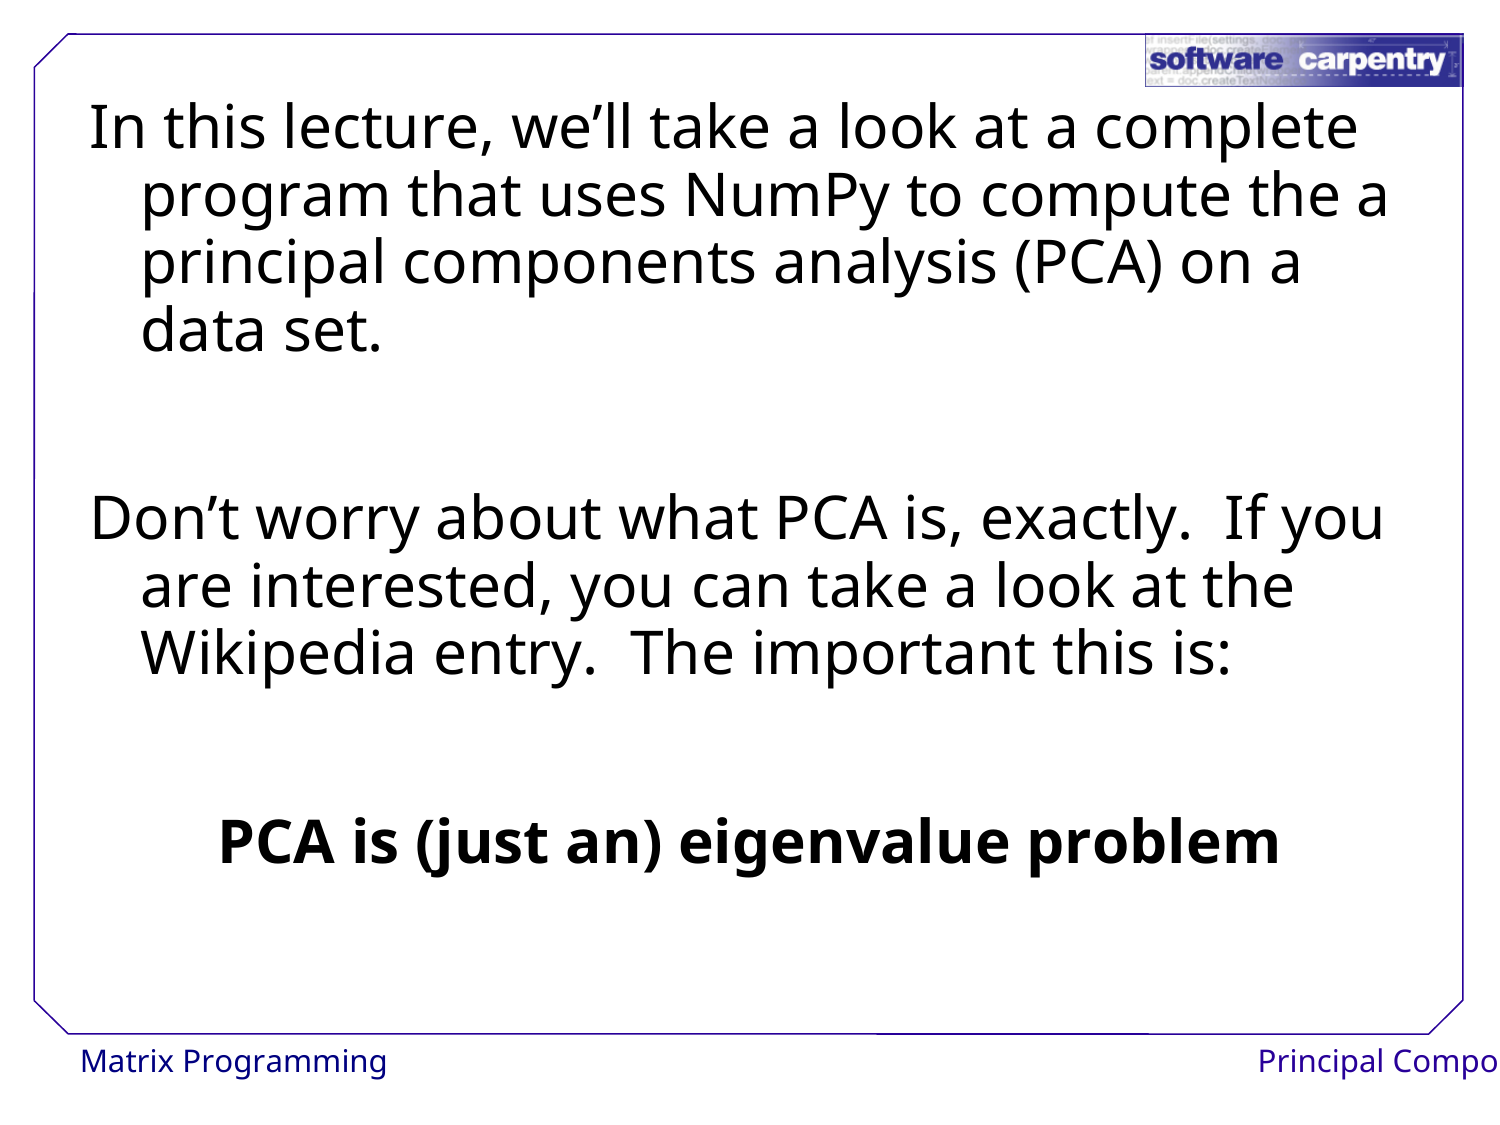

# In this lecture, we’ll take a look at a complete program that uses NumPy to compute the a principal components analysis (PCA) on a data set.
Don’t worry about what PCA is, exactly. If you are interested, you can take a look at the Wikipedia entry. The important this is:
PCA is (just an) eigenvalue problem